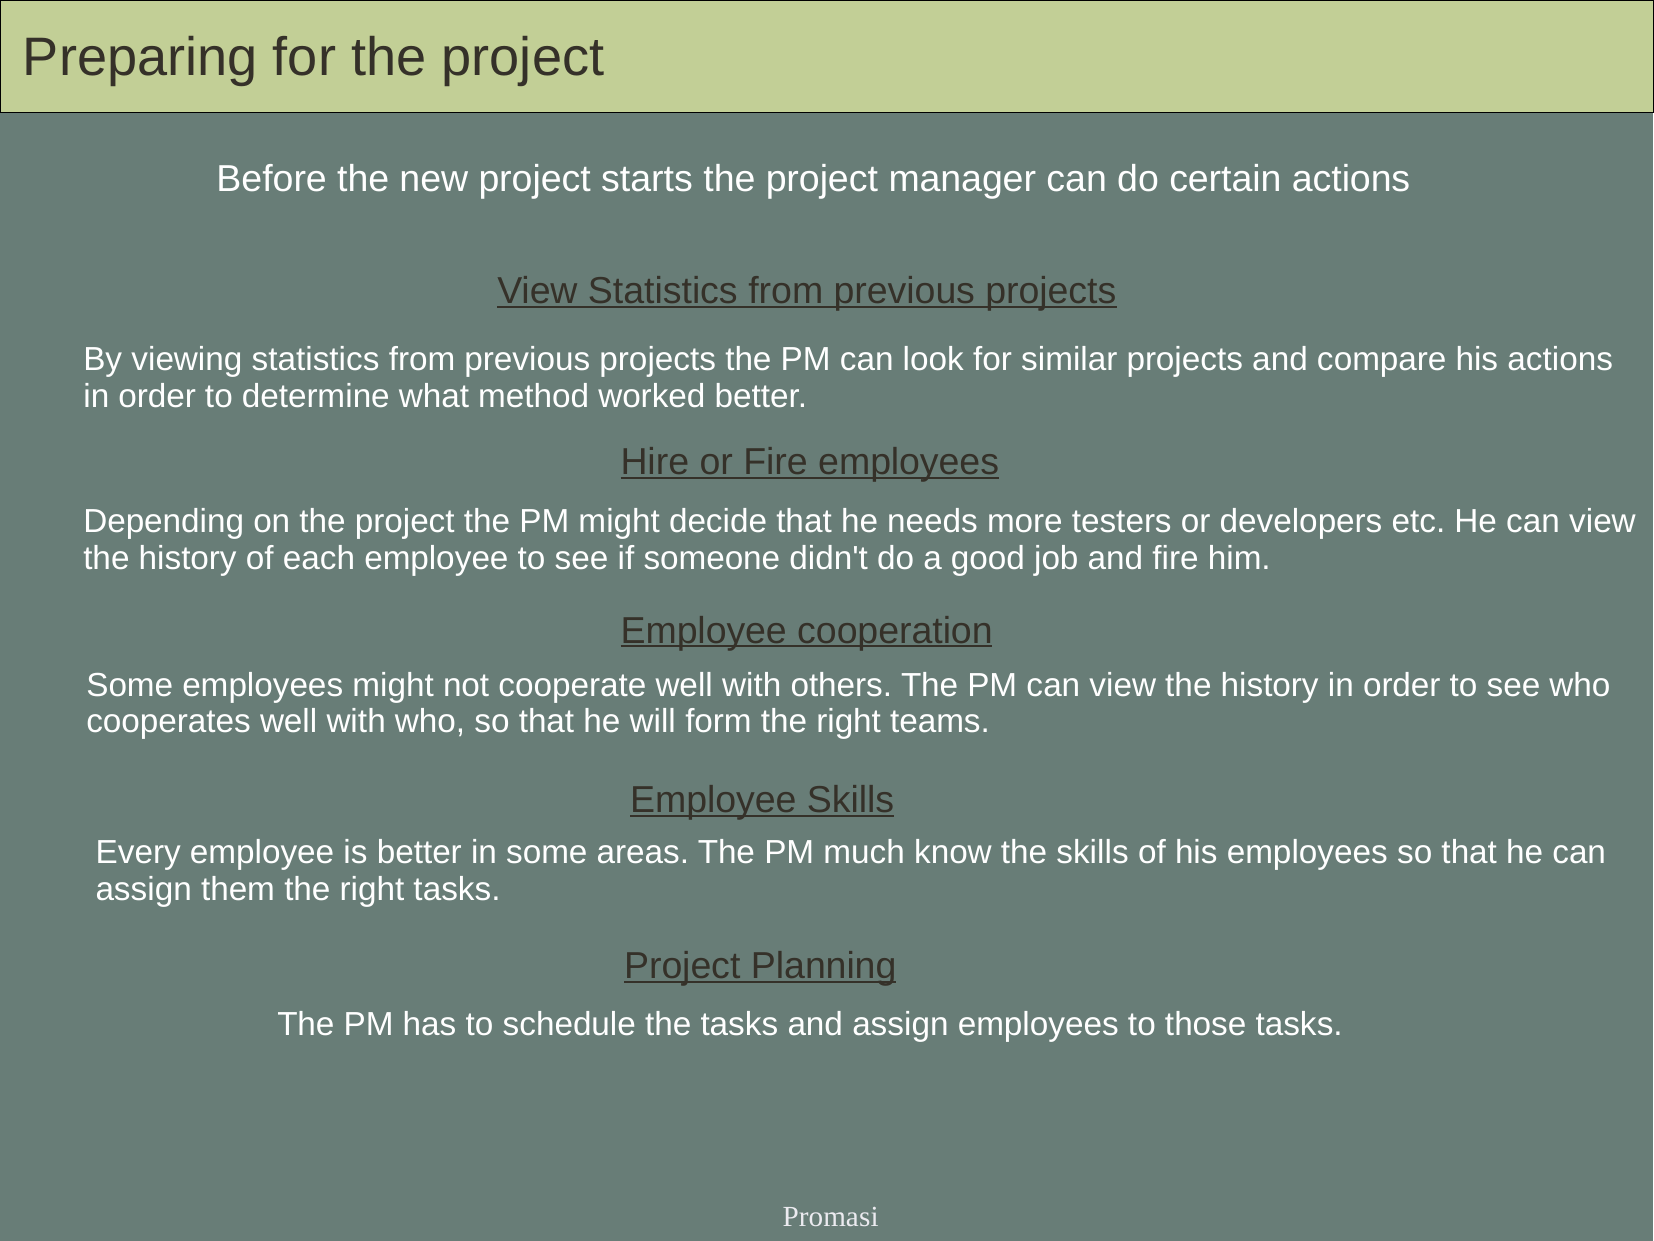

# Preparing for the project
Before the new project starts the project manager can do certain actions
View Statistics from previous projects
By viewing statistics from previous projects the PM can look for similar projects and compare his actions
in order to determine what method worked better.
Hire or Fire employees
Depending on the project the PM might decide that he needs more testers or developers etc. He can view
the history of each employee to see if someone didn't do a good job and fire him.
Employee cooperation
Some employees might not cooperate well with others. The PM can view the history in order to see who
cooperates well with who, so that he will form the right teams.
Employee Skills
Every employee is better in some areas. The PM much know the skills of his employees so that he can
assign them the right tasks.
Project Planning
The PM has to schedule the tasks and assign employees to those tasks.